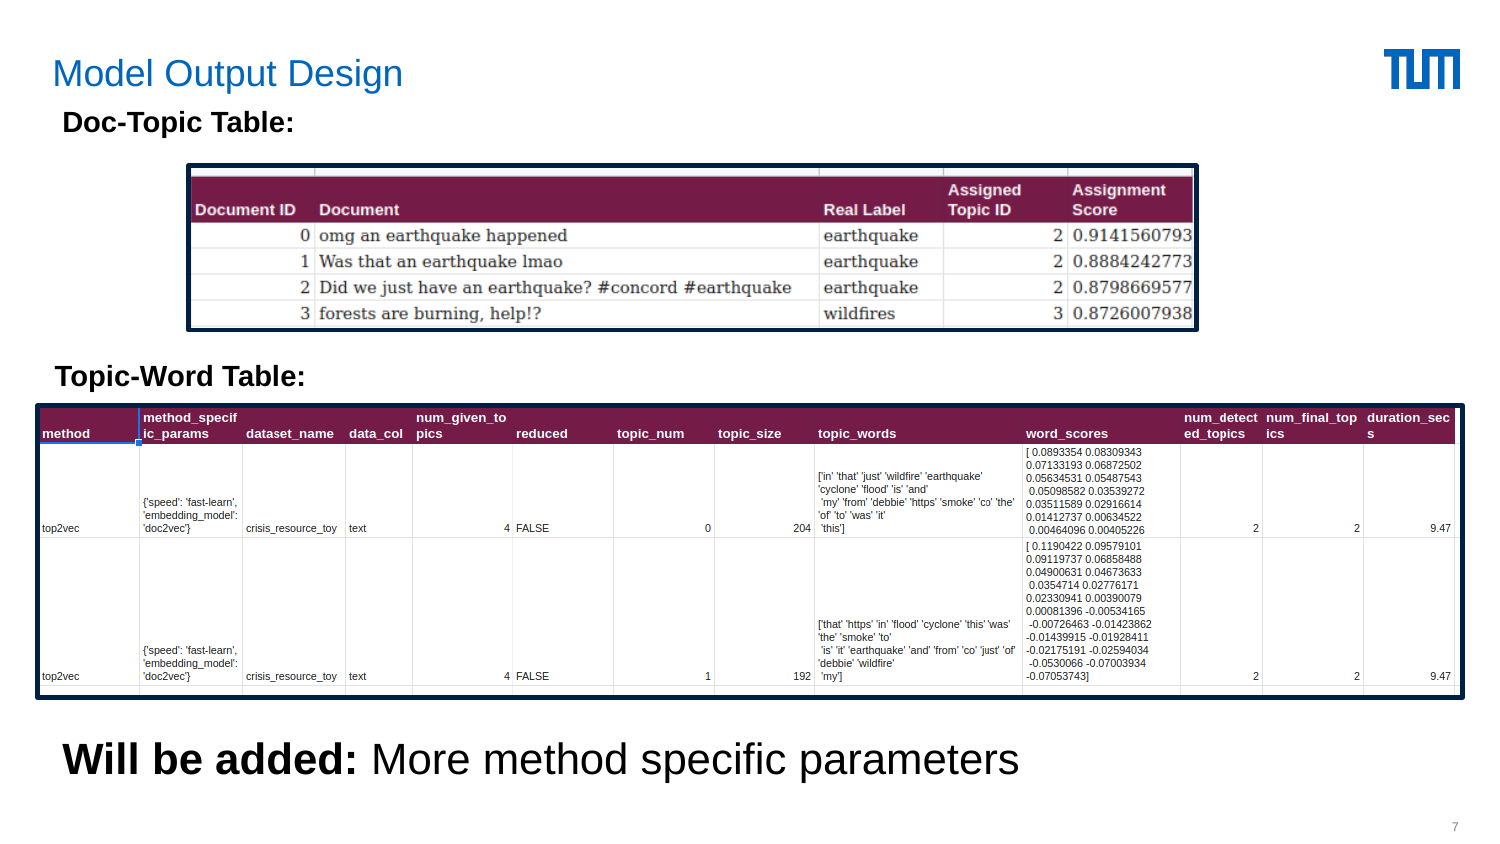

# Model Output Design
Doc-Topic Table:
Topic-Word Table:
Will be added: More method specific parameters